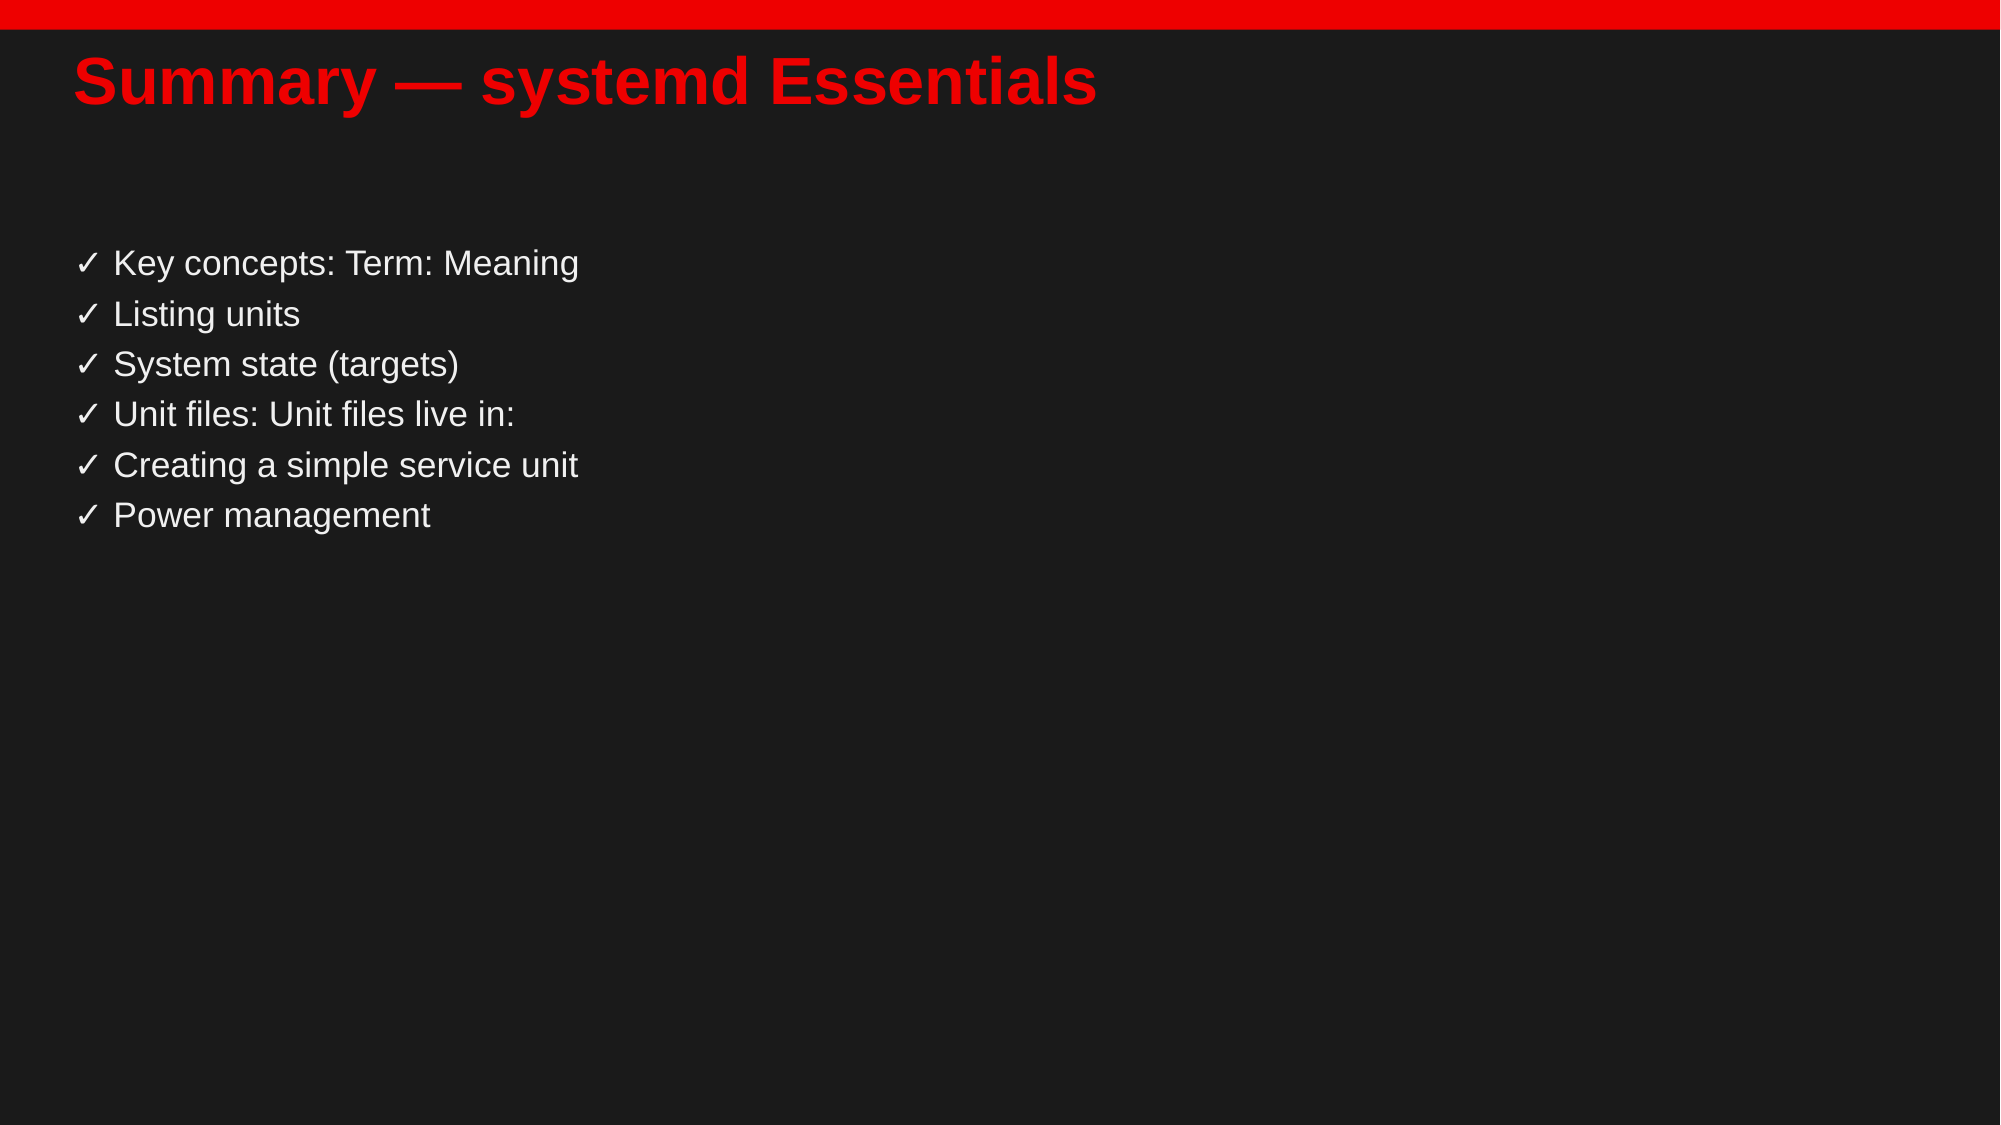

Summary — systemd Essentials
✓ Key concepts: Term: Meaning
✓ Listing units
✓ System state (targets)
✓ Unit files: Unit files live in:
✓ Creating a simple service unit
✓ Power management